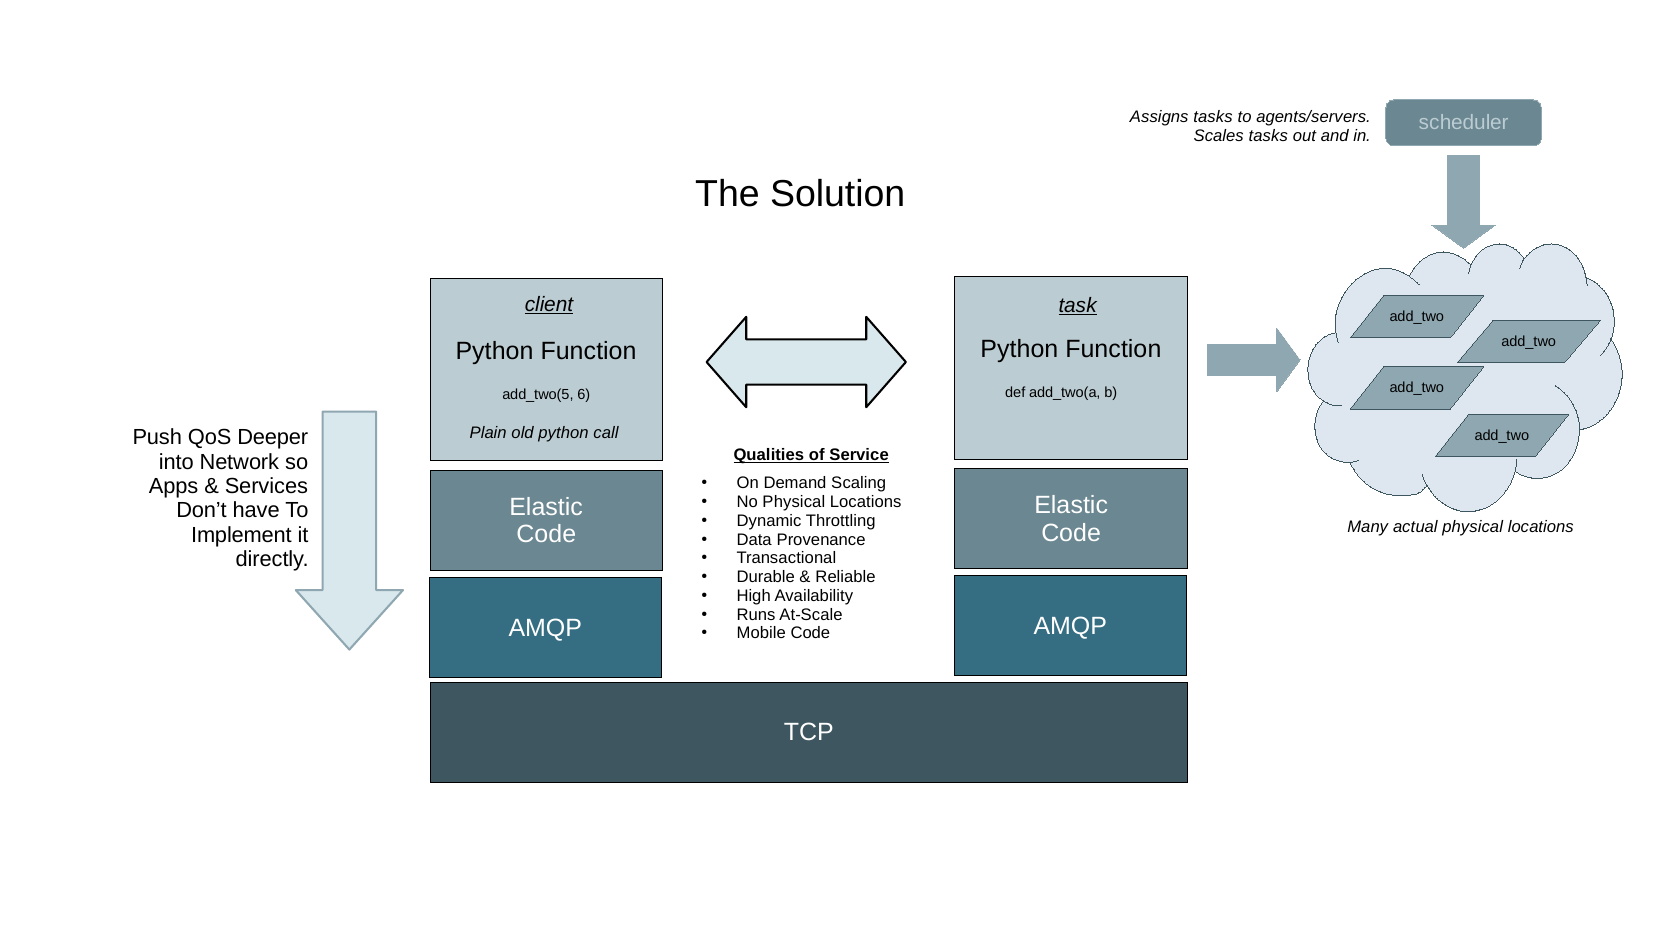

scheduler
Assigns tasks to agents/servers.
Scales tasks out and in.
The Solution
Python Function
def add_two(a, b)
Python Function
add_two(5, 6)
client
task
add_two
add_two
add_two
add_two
Plain old python call
Push QoS Deeper into Network so Apps & Services Don’t have To Implement it directly.
Qualities of Service
On Demand Scaling
No Physical Locations
Dynamic Throttling
Data Provenance
Transactional
Durable & Reliable
High Availability
Runs At-Scale
Mobile Code
Elastic
Code
Elastic
Code
Many actual physical locations
AMQP
AMQP
TCP